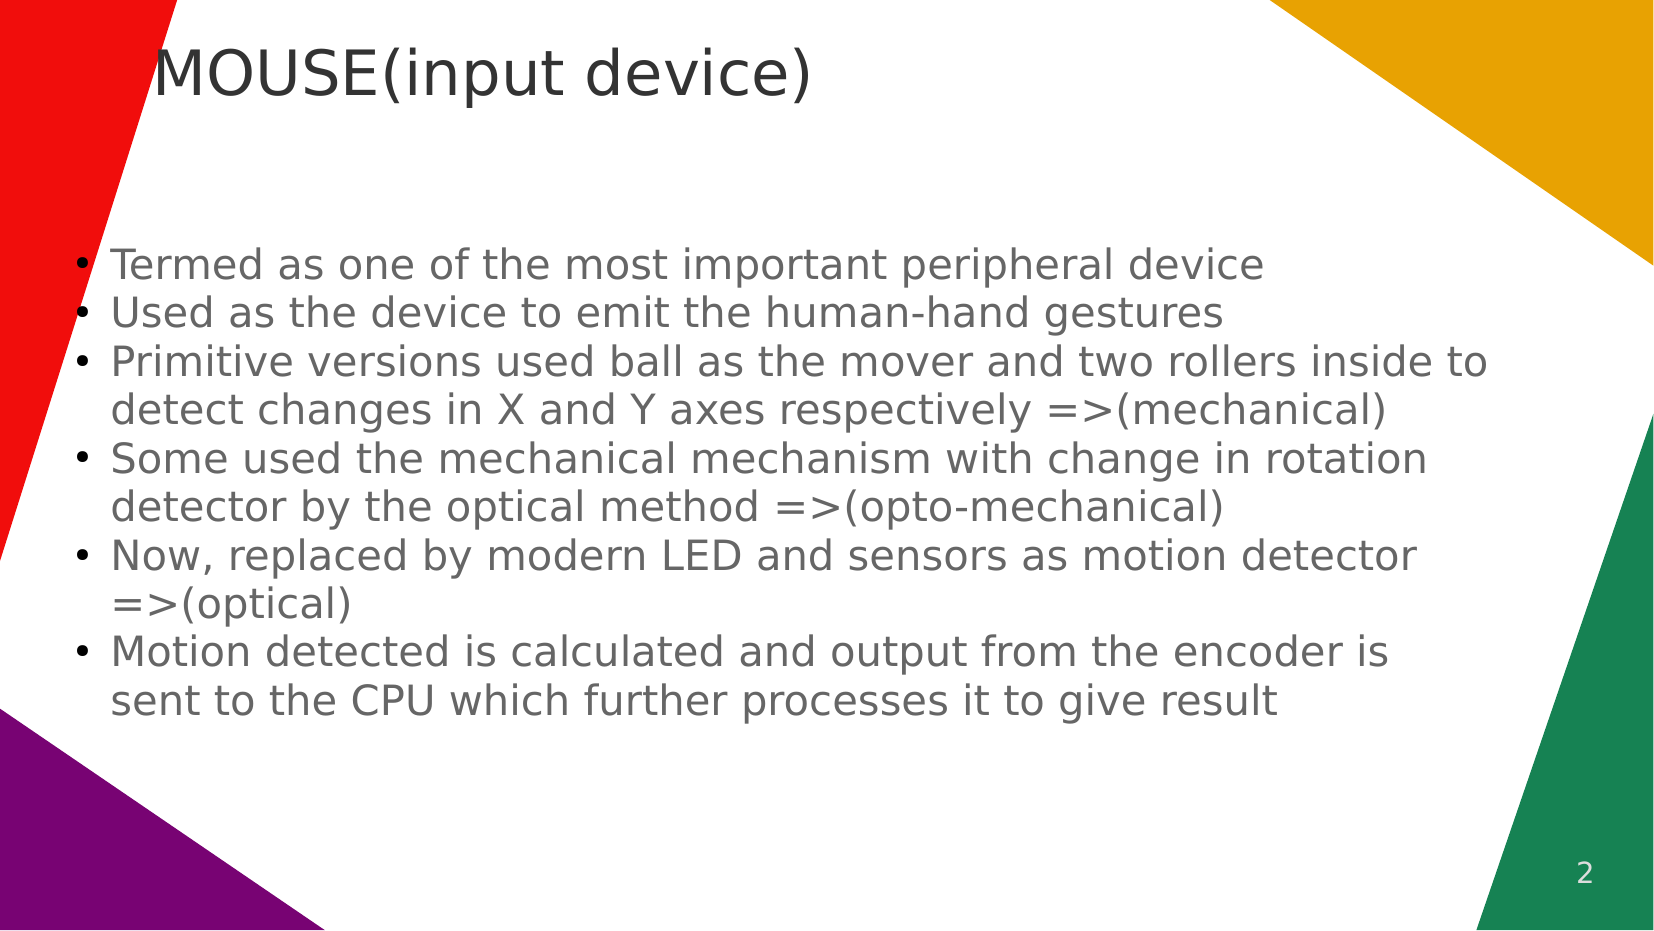

# MOUSE(input device)
Termed as one of the most important peripheral device
Used as the device to emit the human-hand gestures
Primitive versions used ball as the mover and two rollers inside to detect changes in X and Y axes respectively =>(mechanical)
Some used the mechanical mechanism with change in rotation detector by the optical method =>(opto-mechanical)
Now, replaced by modern LED and sensors as motion detector =>(optical)
Motion detected is calculated and output from the encoder is sent to the CPU which further processes it to give result
2